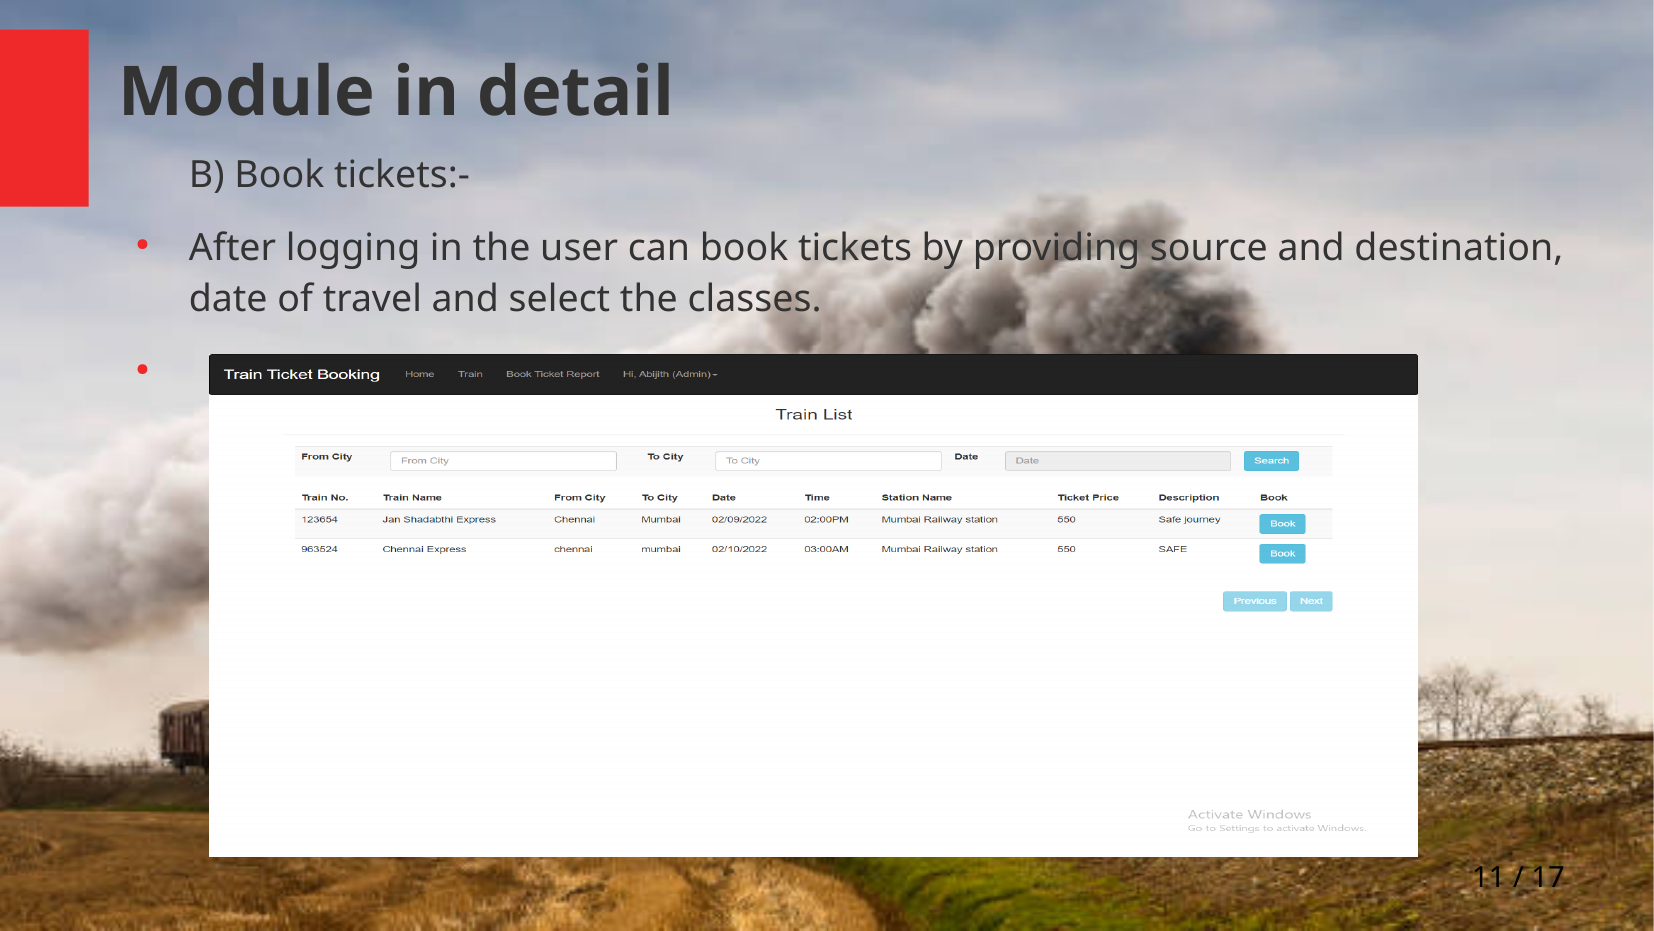

# Module in detail
B) Book tickets:-
After logging in the user can book tickets by providing source and destination, date of travel and select the classes.
11